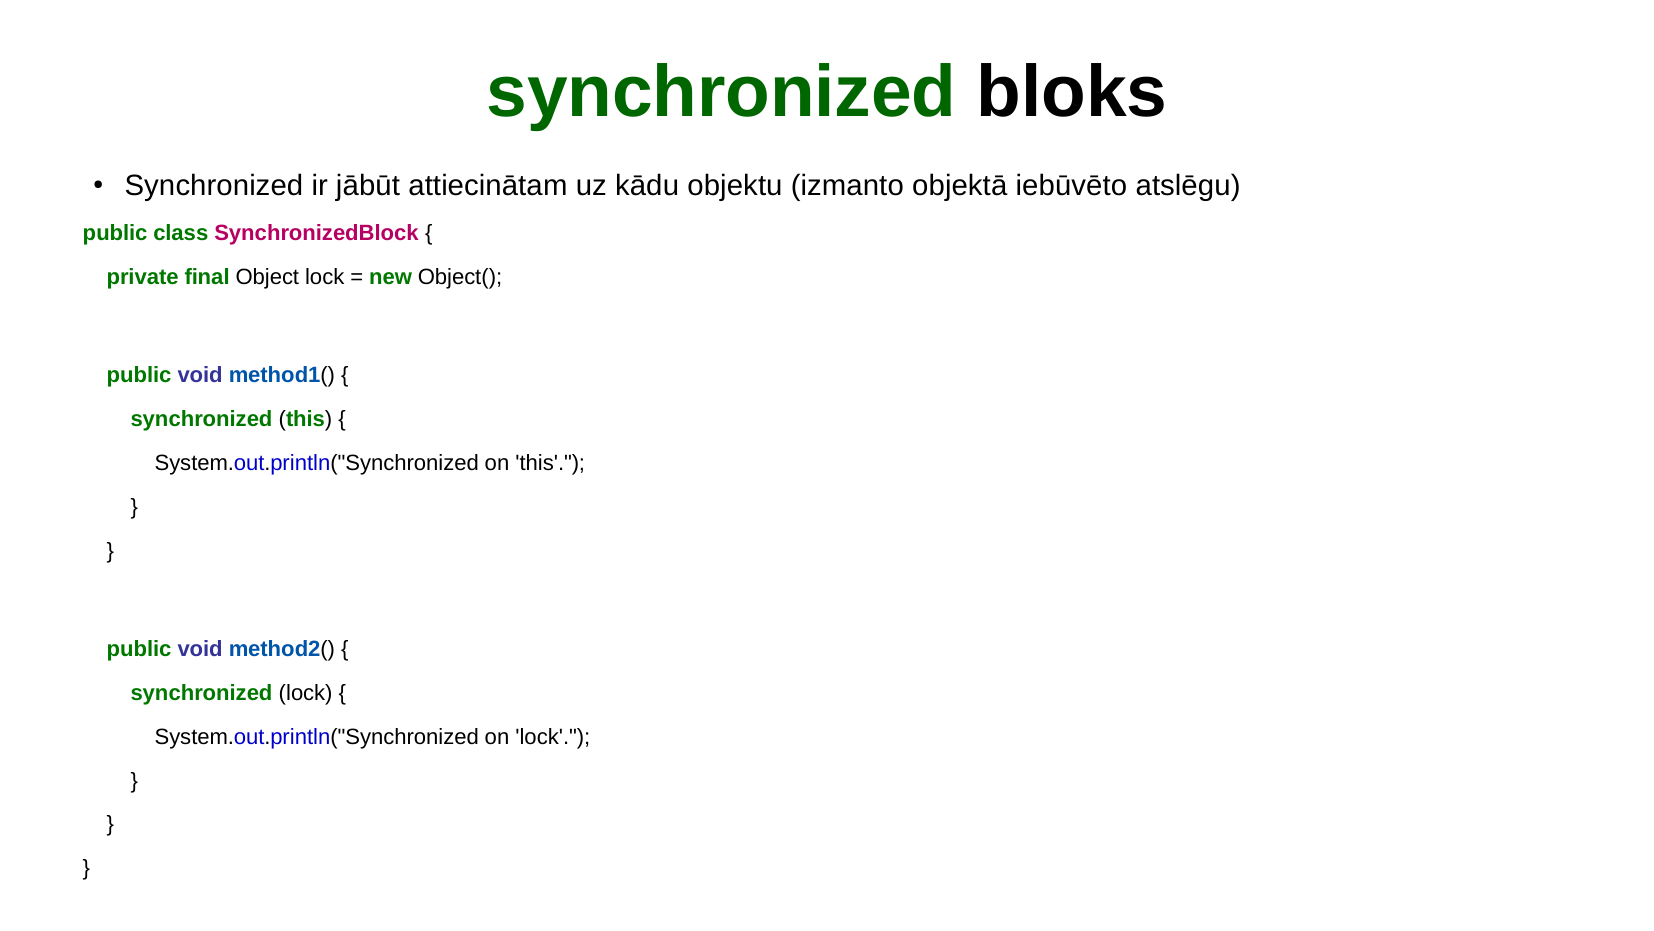

# synchronized bloks
Synchronized ir jābūt attiecinātam uz kādu objektu (izmanto objektā iebūvēto atslēgu)
public class SynchronizedBlock {
 private final Object lock = new Object();
 public void method1() {
 synchronized (this) {
 System.out.println("Synchronized on 'this'.");
 }
 }
 public void method2() {
 synchronized (lock) {
 System.out.println("Synchronized on 'lock'.");
 }
 }
}